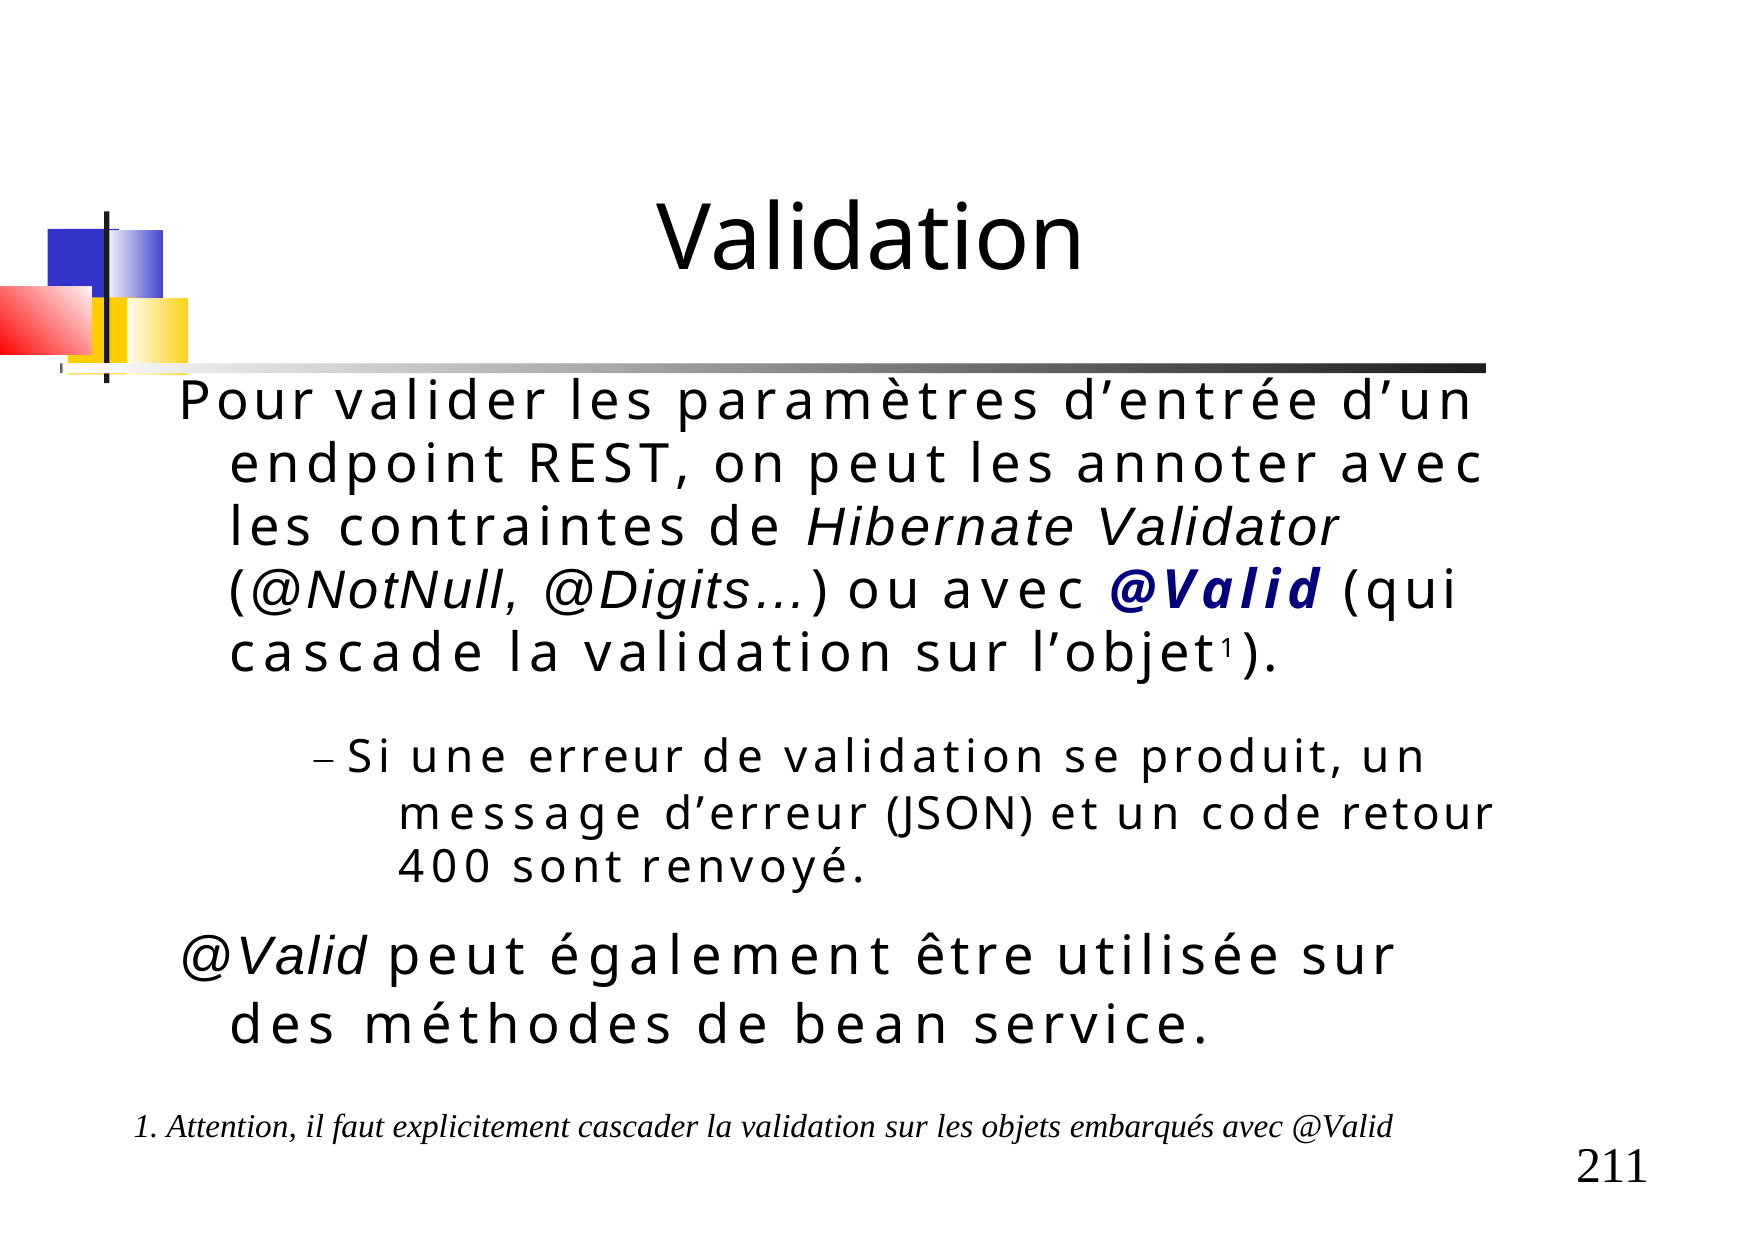

# Validation
Pour valider les paramètres d’entrée d’un endpoint REST, on peut les annoter avec les contraintes de Hibernate Validator (@NotNull, @Digits…) ou avec @Valid (qui cascade la validation sur l’objet1).
– Si une erreur de validation se produit, un message d’erreur (JSON) et un code retour 400 sont renvoyé.
@Valid peut également être utilisée sur des méthodes de bean service.
1. Attention, il faut explicitement cascader la validation sur les objets embarqués avec @Valid
211